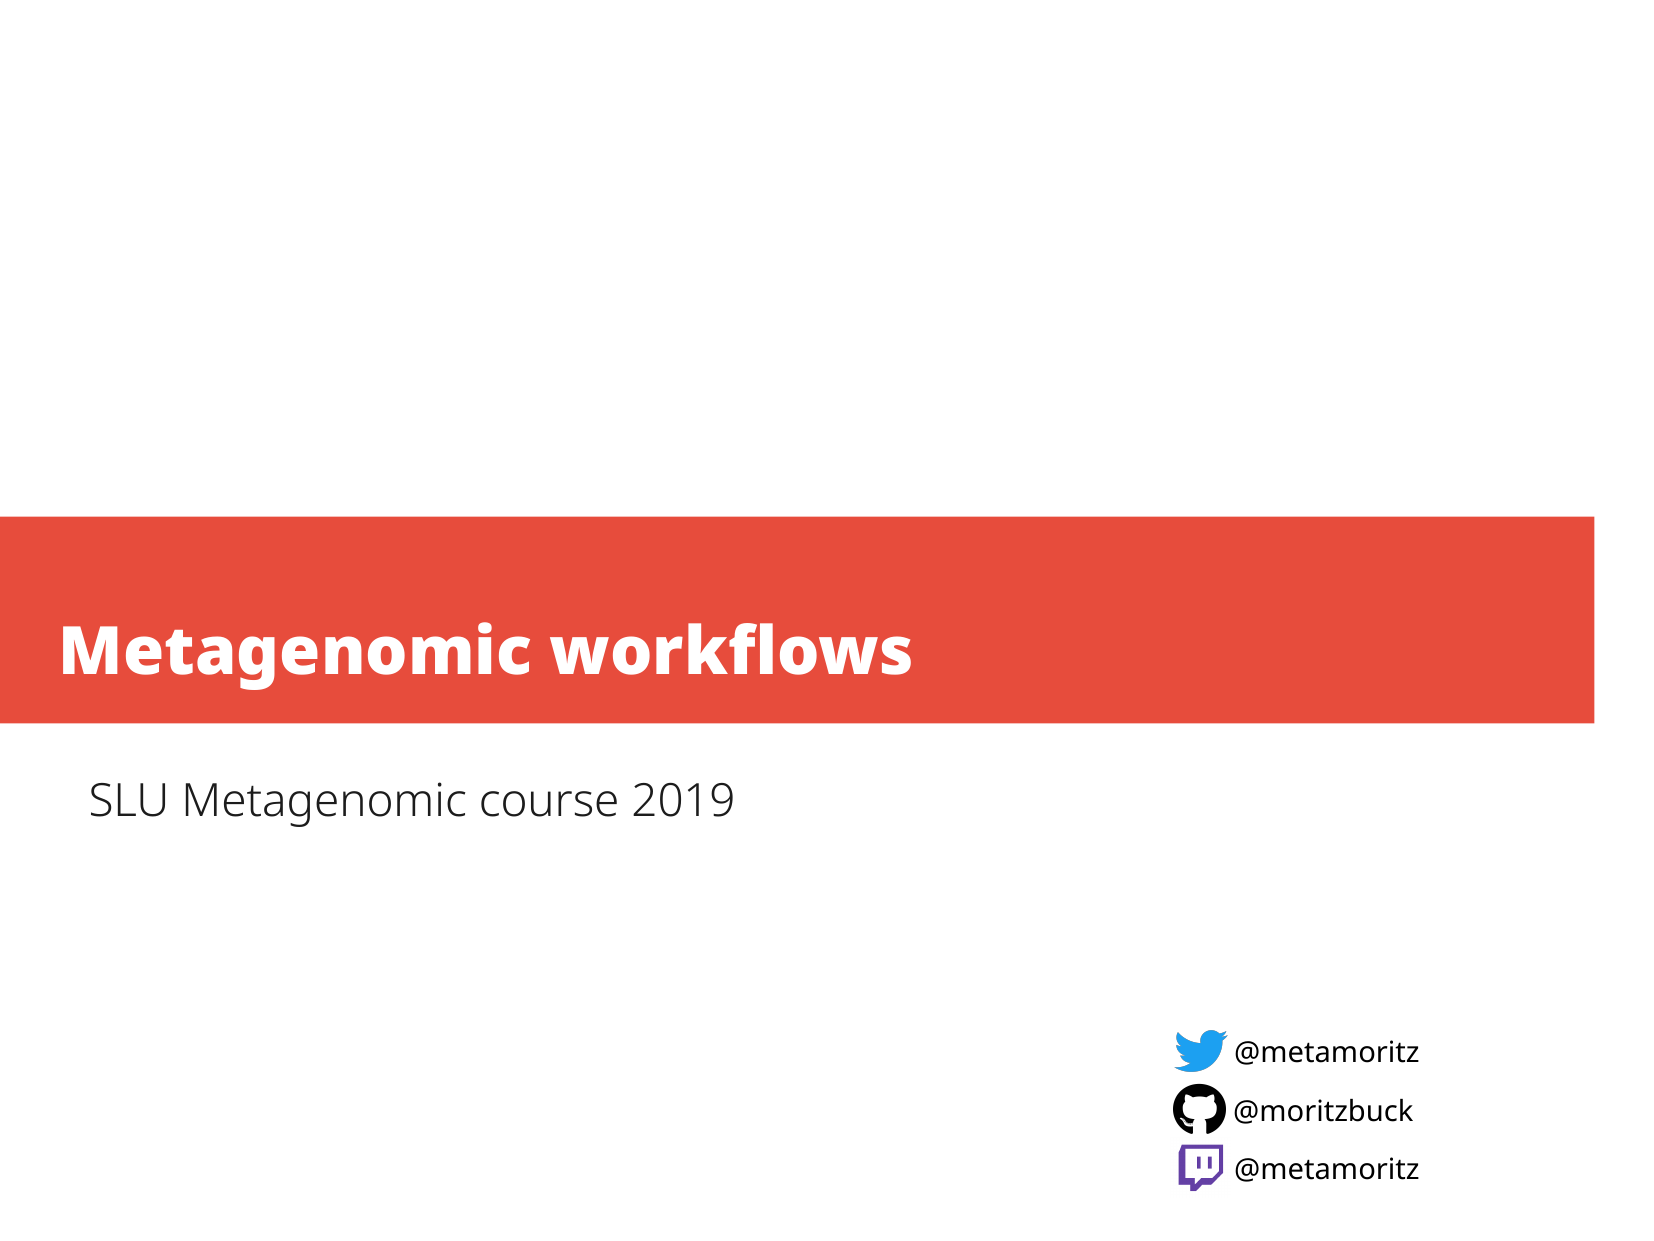

# Metagenomic workflows
SLU Metagenomic course 2019
@metamoritz
@moritzbuck
@metamoritz